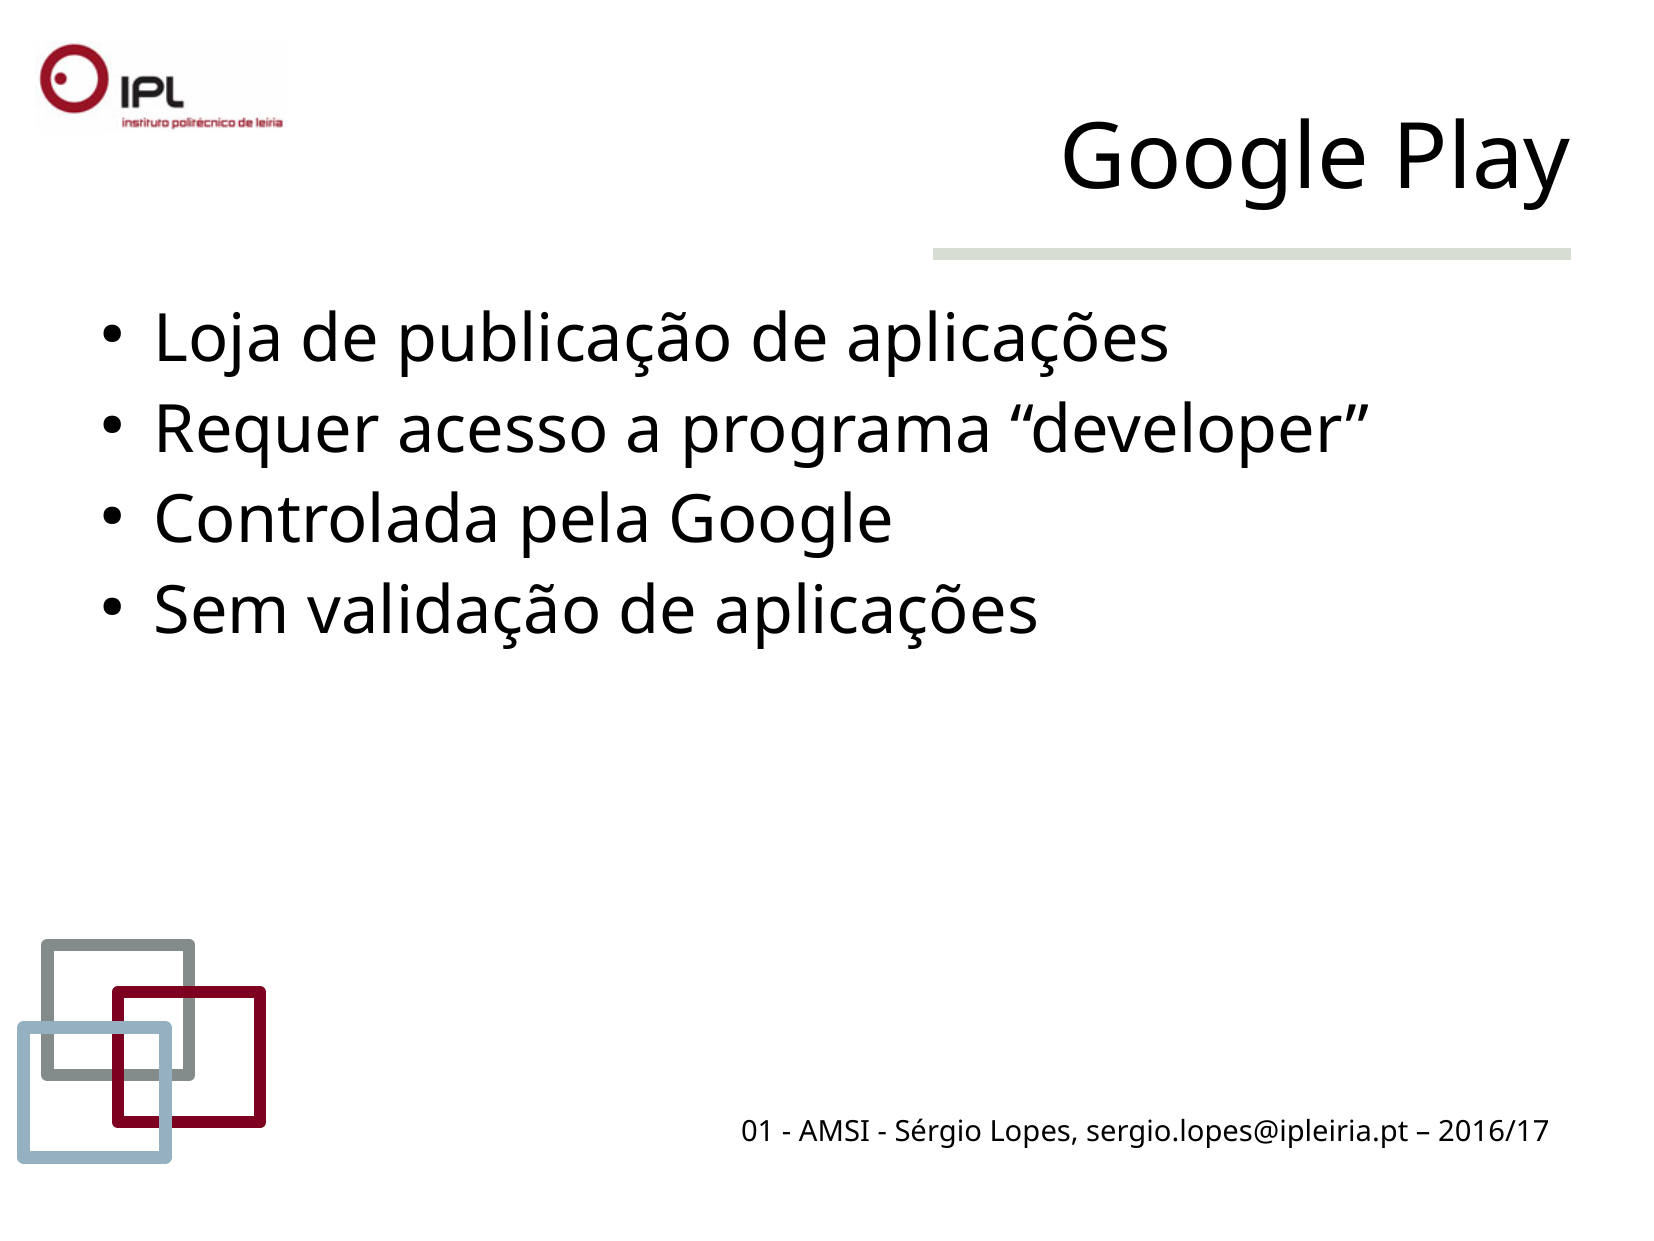

# Google Play
Loja de publicação de aplicações
Requer acesso a programa “developer”
Controlada pela Google
Sem validação de aplicações
01 - AMSI - Sérgio Lopes, sergio.lopes@ipleiria.pt – 2016/17